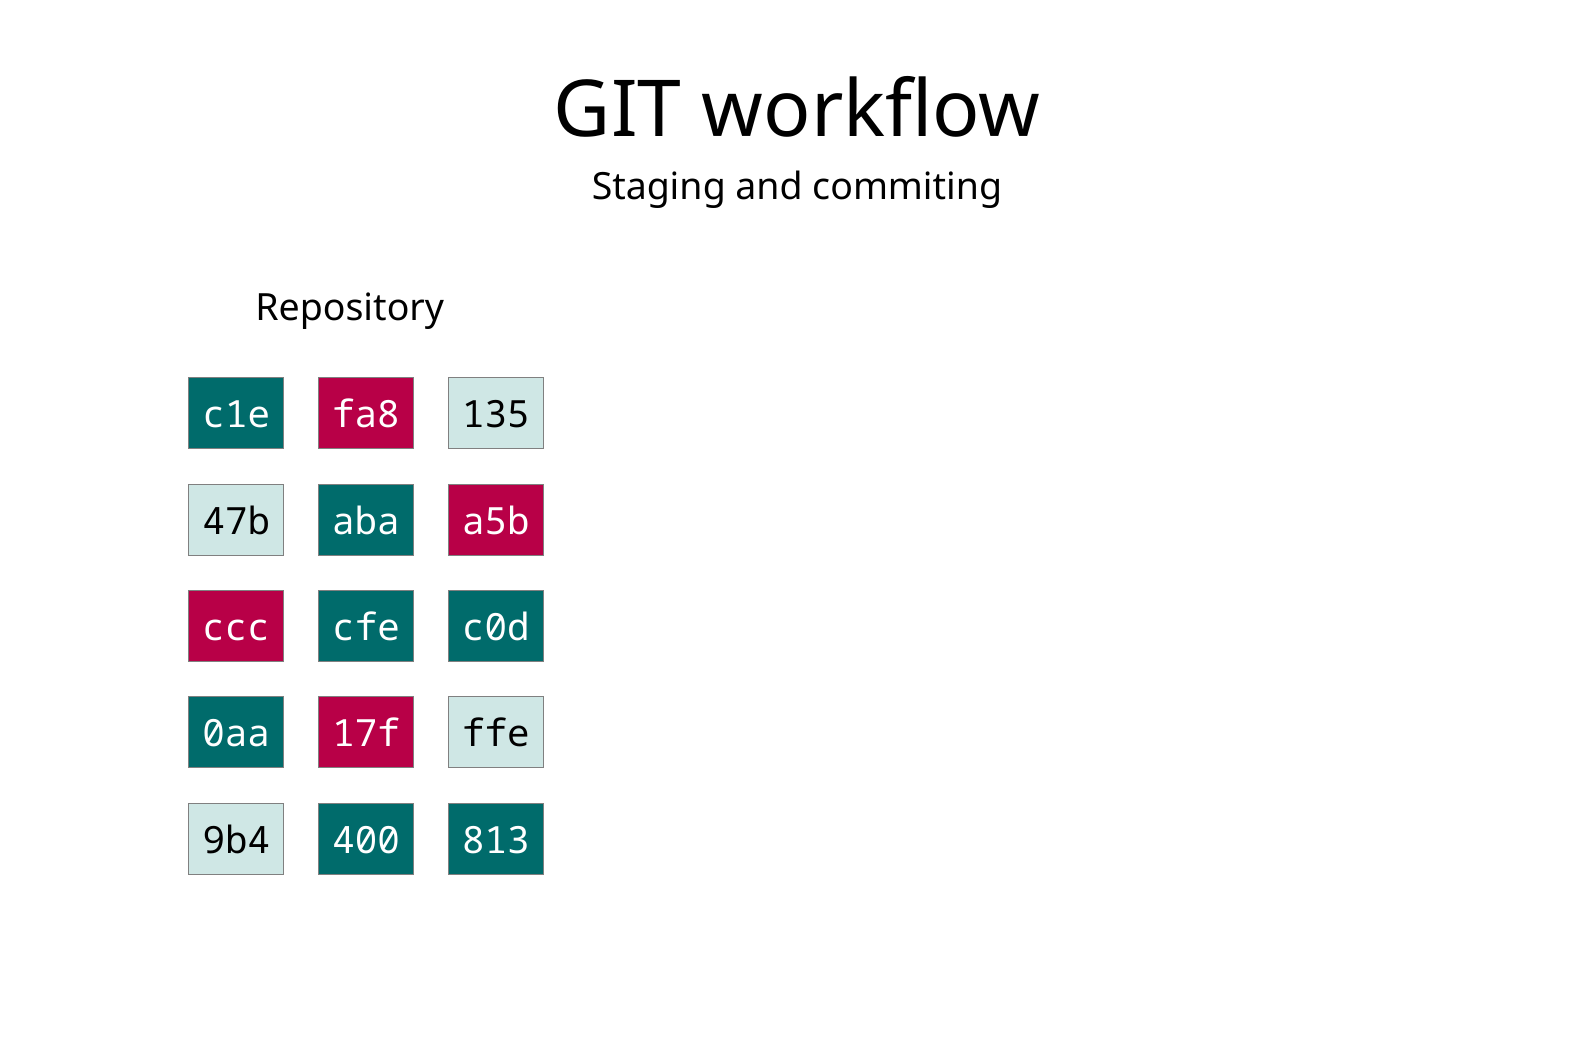

# GIT workflow Staging and commiting
| Repository |
| --- |
| |
c1e
fa8
135
47b
aba
a5b
ccc
cfe
c0d
0aa
17f
ffe
9b4
400
813